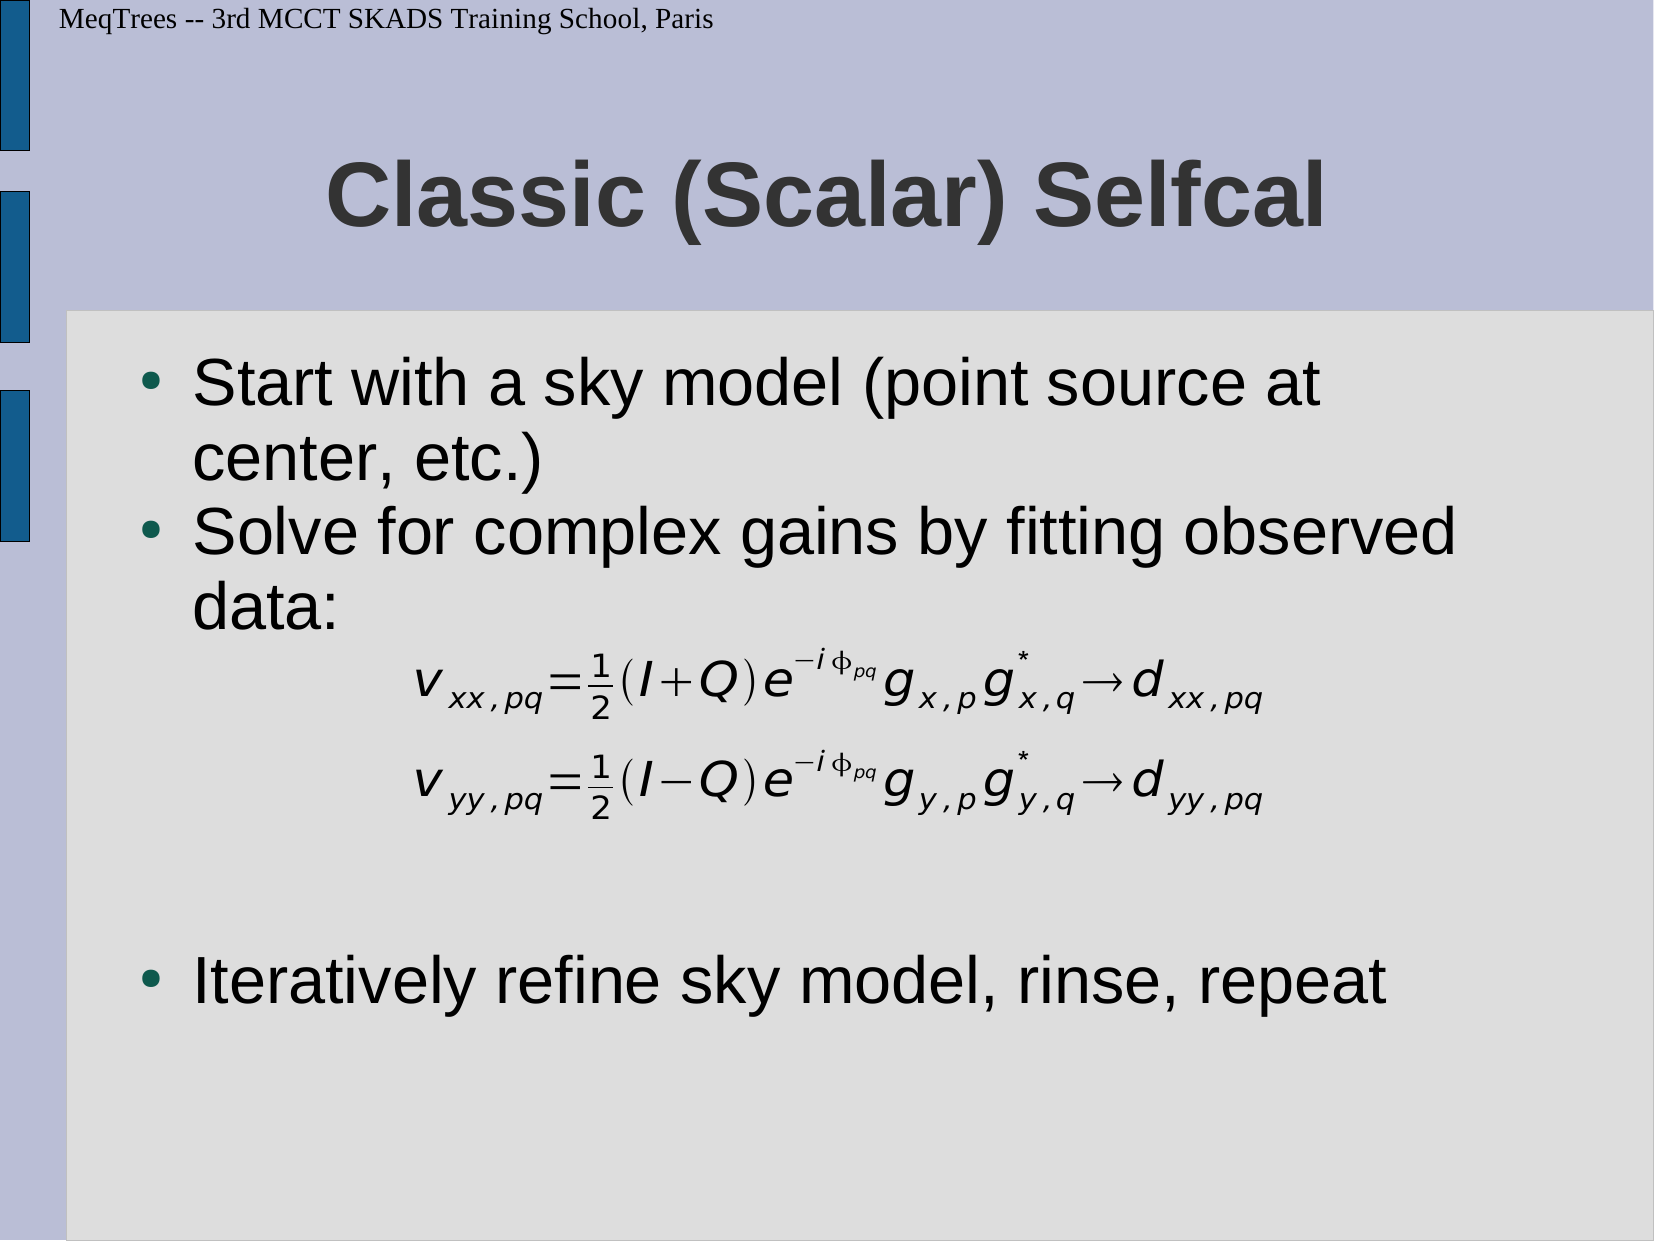

MeqTrees -- 3rd MCCT SKADS Training School, Paris
# Classic (Scalar) Selfcal
Start with a sky model (point source at center, etc.)
Solve for complex gains by fitting observed data:
Iteratively refine sky model, rinse, repeat